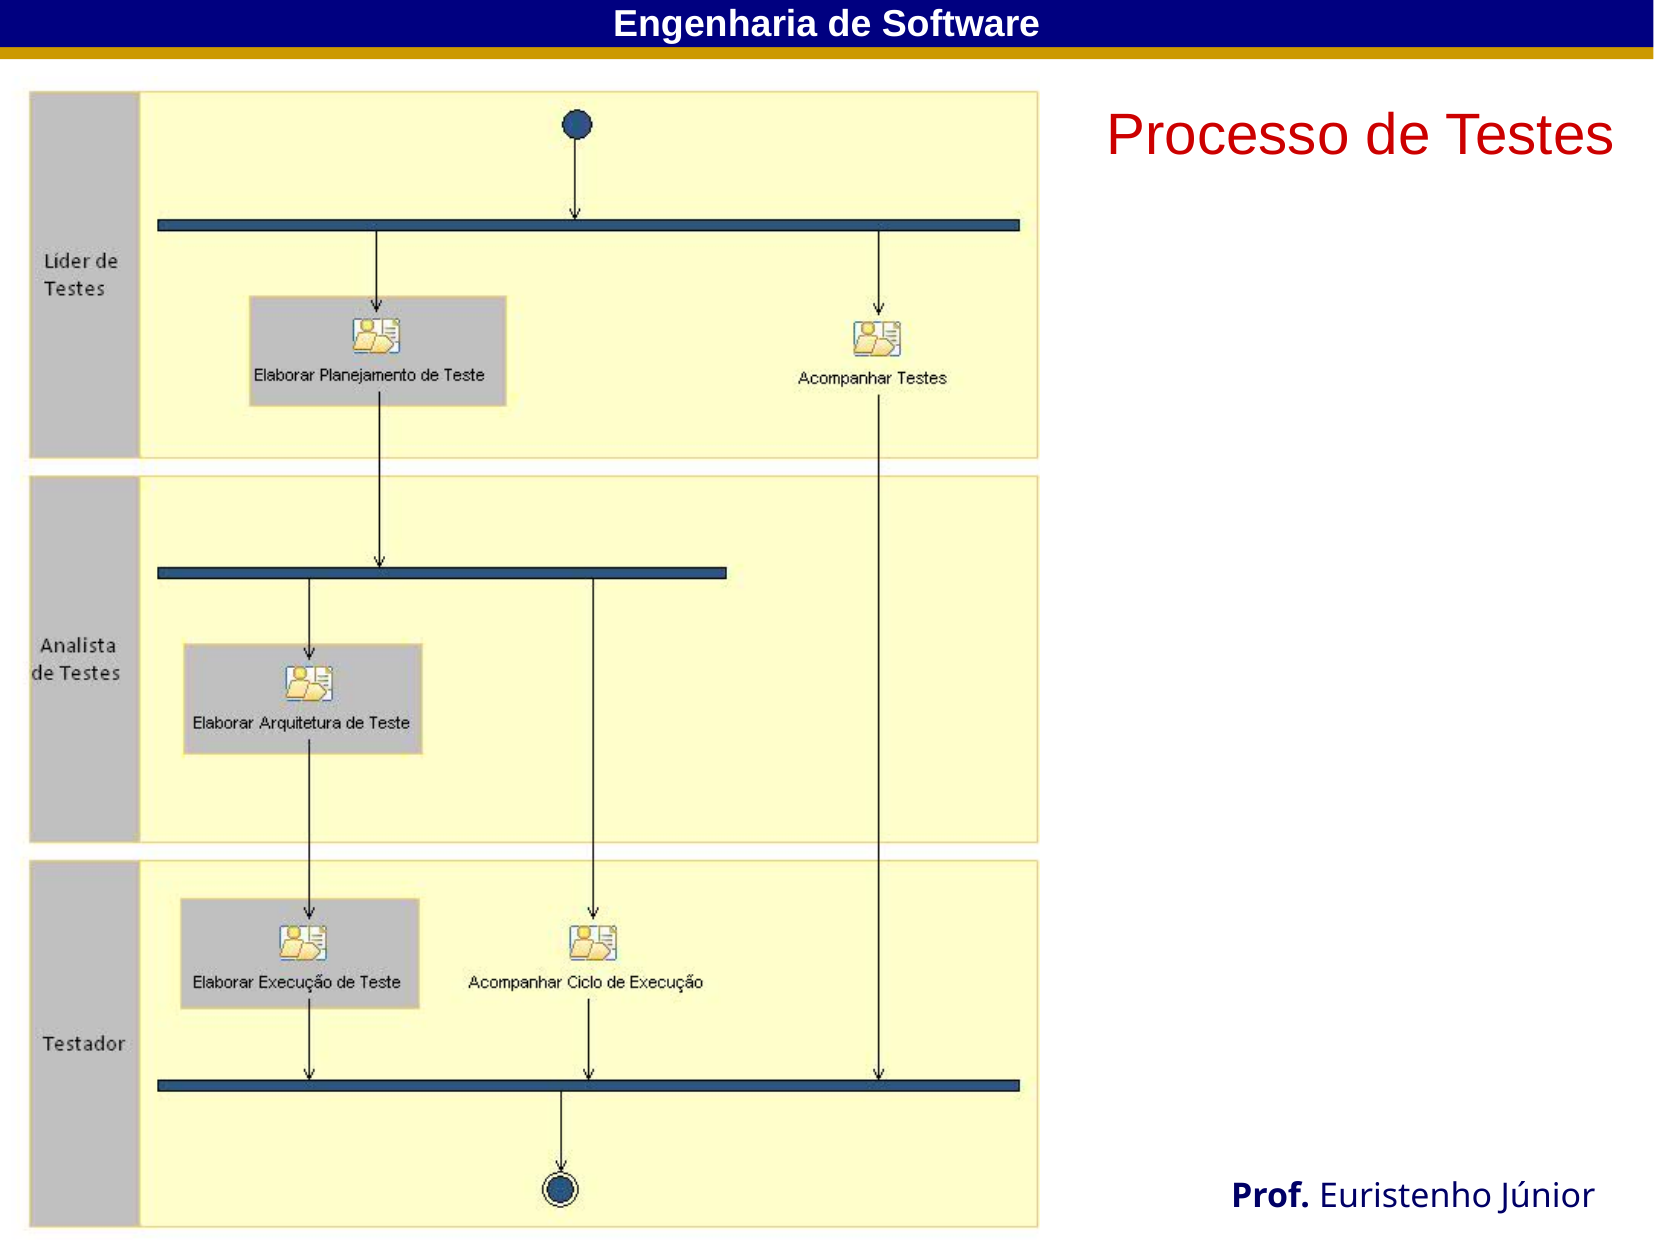

Engenharia de Software
Processo de Testes
Prof. Euristenho Júnior